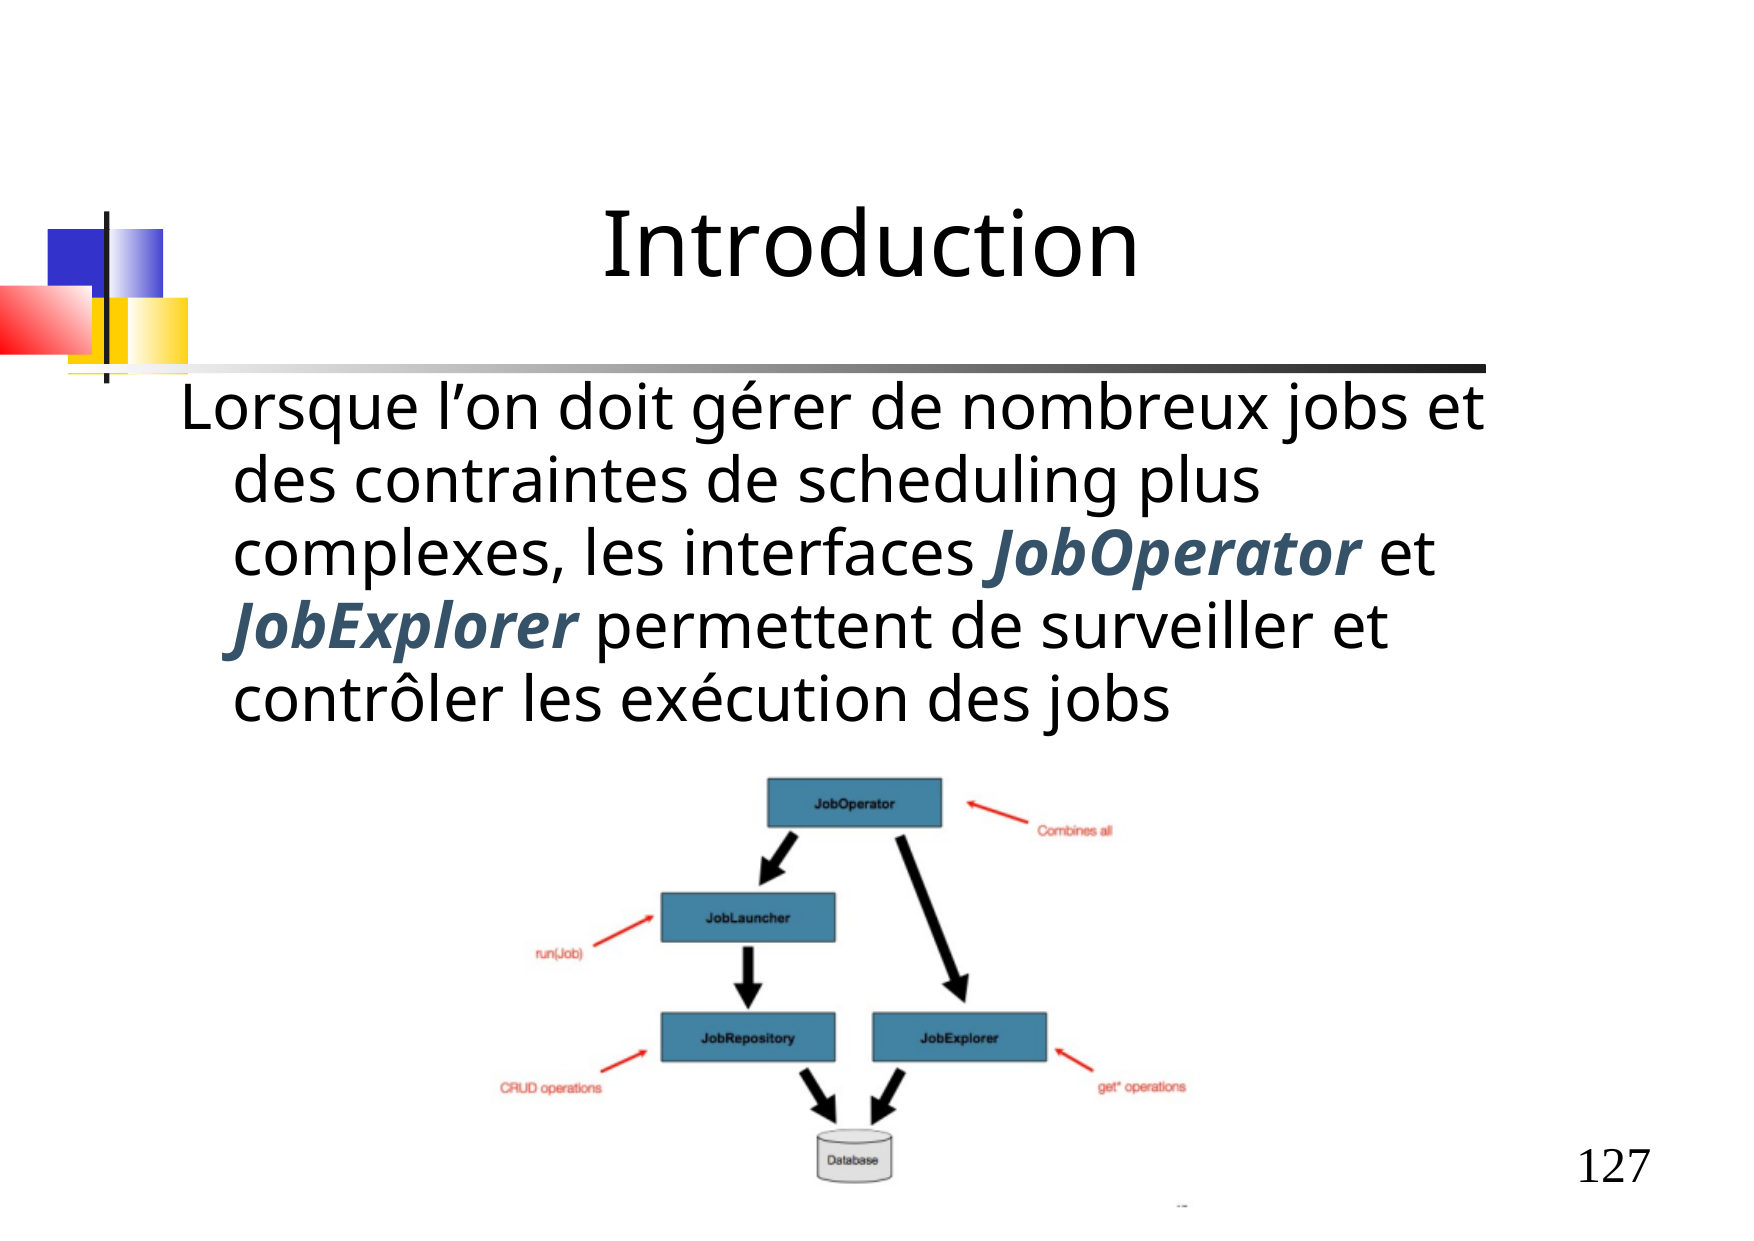

# Introduction
Lorsque l’on doit gérer de nombreux jobs et des contraintes de scheduling plus complexes, les interfaces JobOperator et JobExplorer permettent de surveiller et contrôler les exécution des jobs